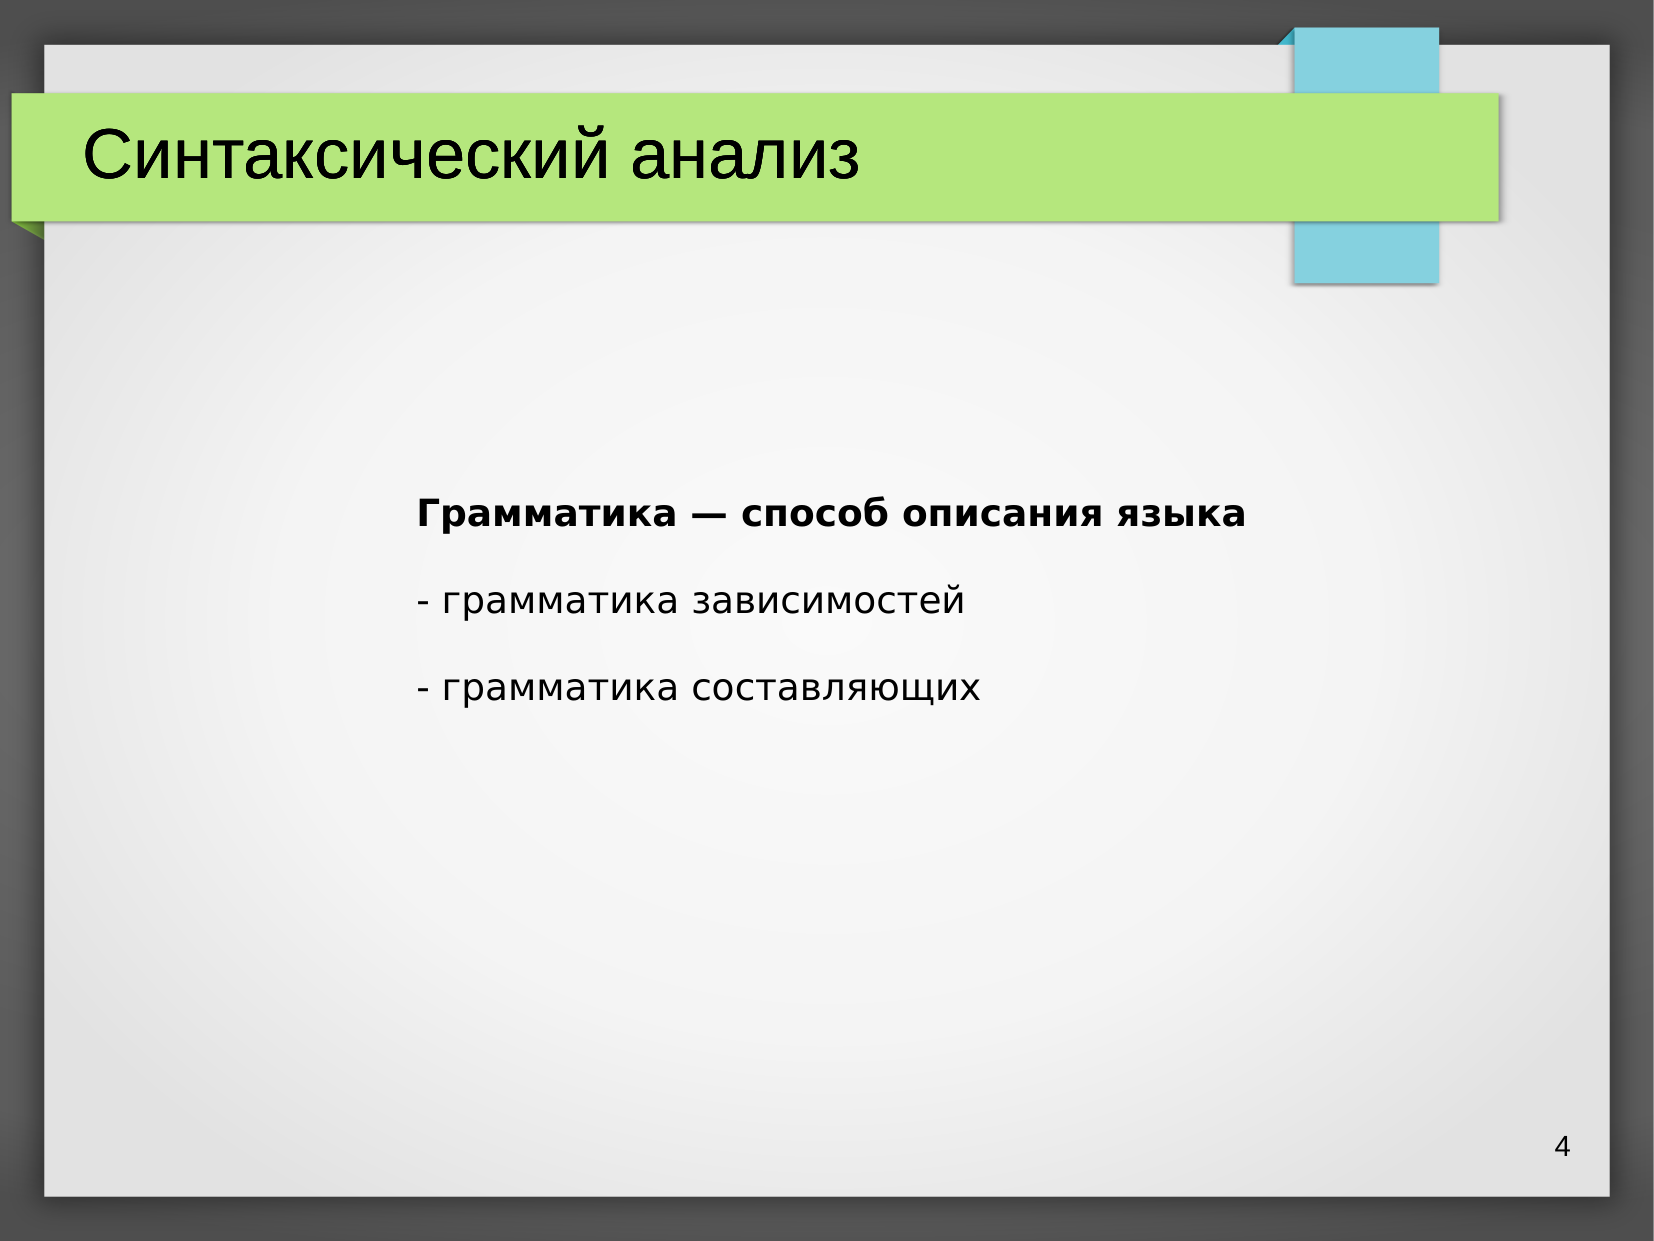

# Синтаксический анализ
Синтаксический анализ
Синтаксический анализ
Грамматика — способ описания языка
- грамматика зависимостей
- грамматика составляющих
4